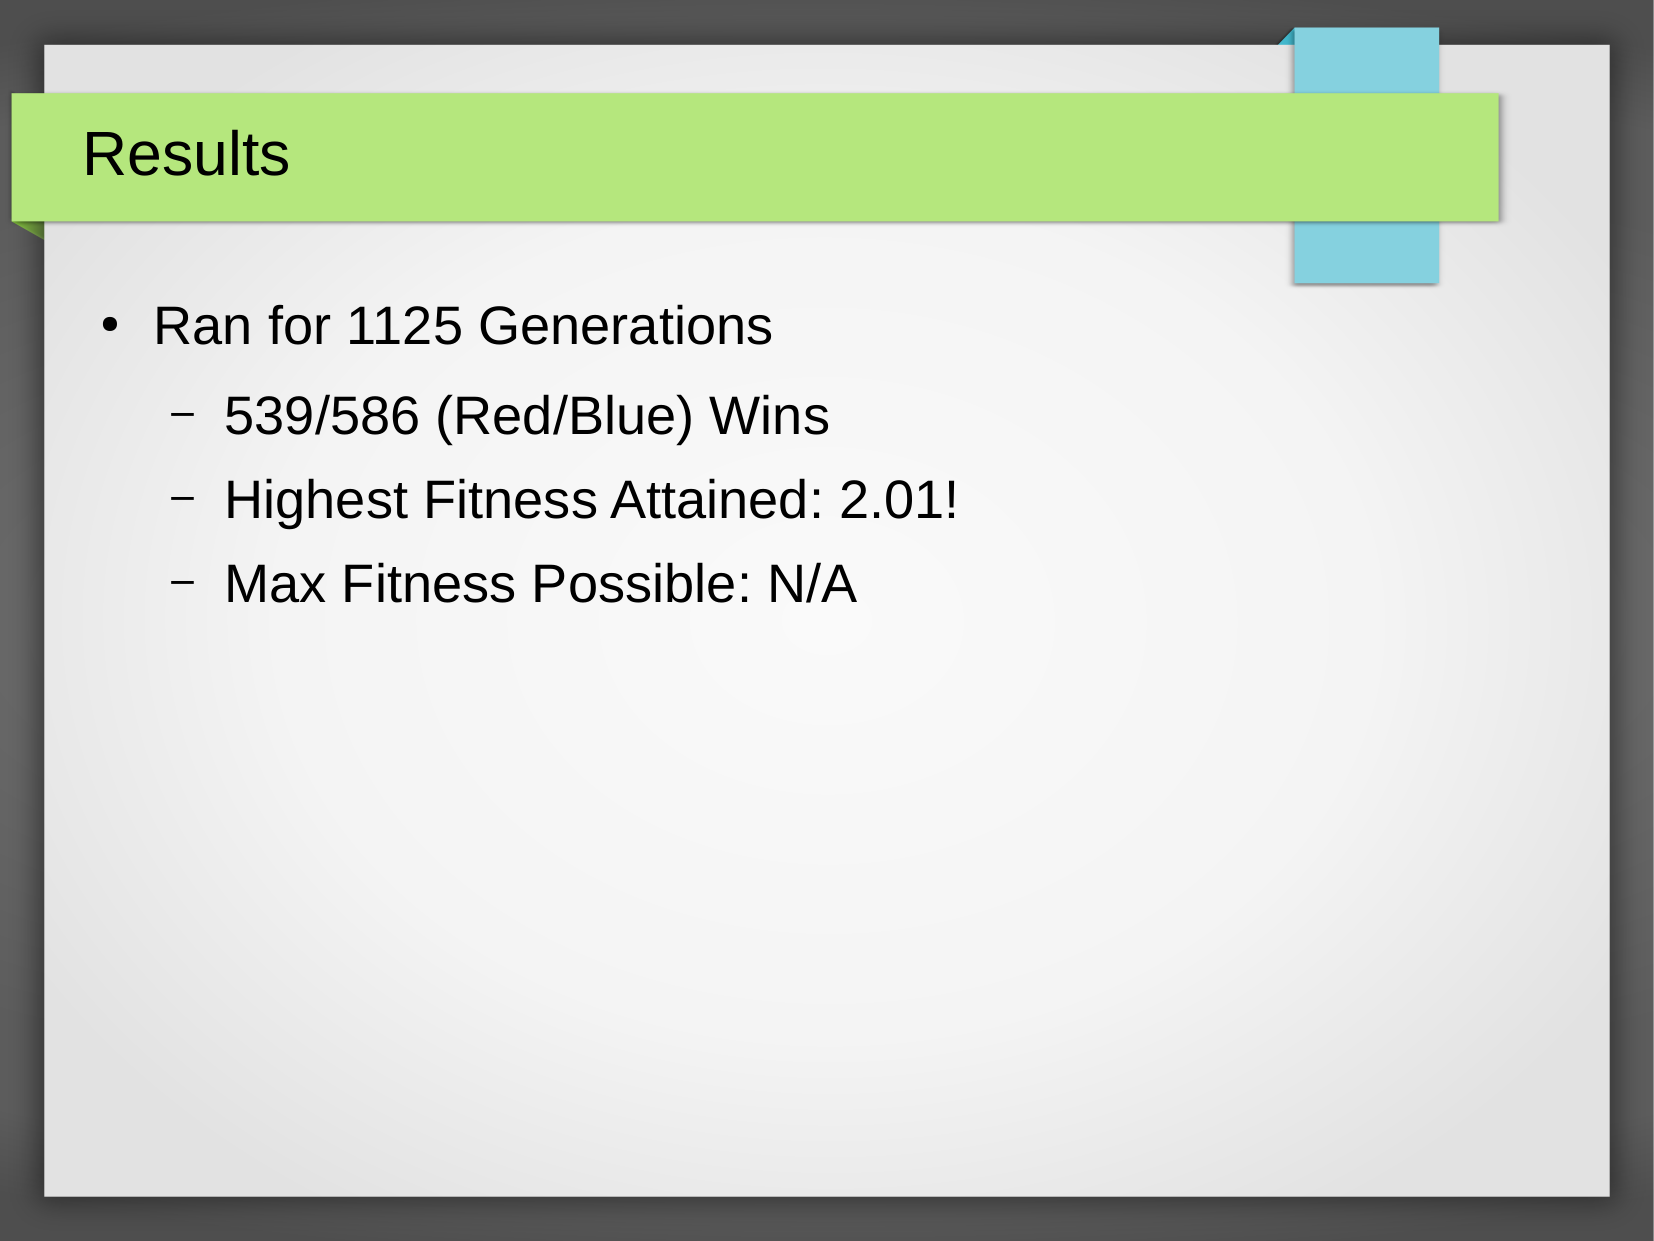

# Results
Ran for 1125 Generations
539/586 (Red/Blue) Wins
Highest Fitness Attained: 2.01!
Max Fitness Possible: N/A